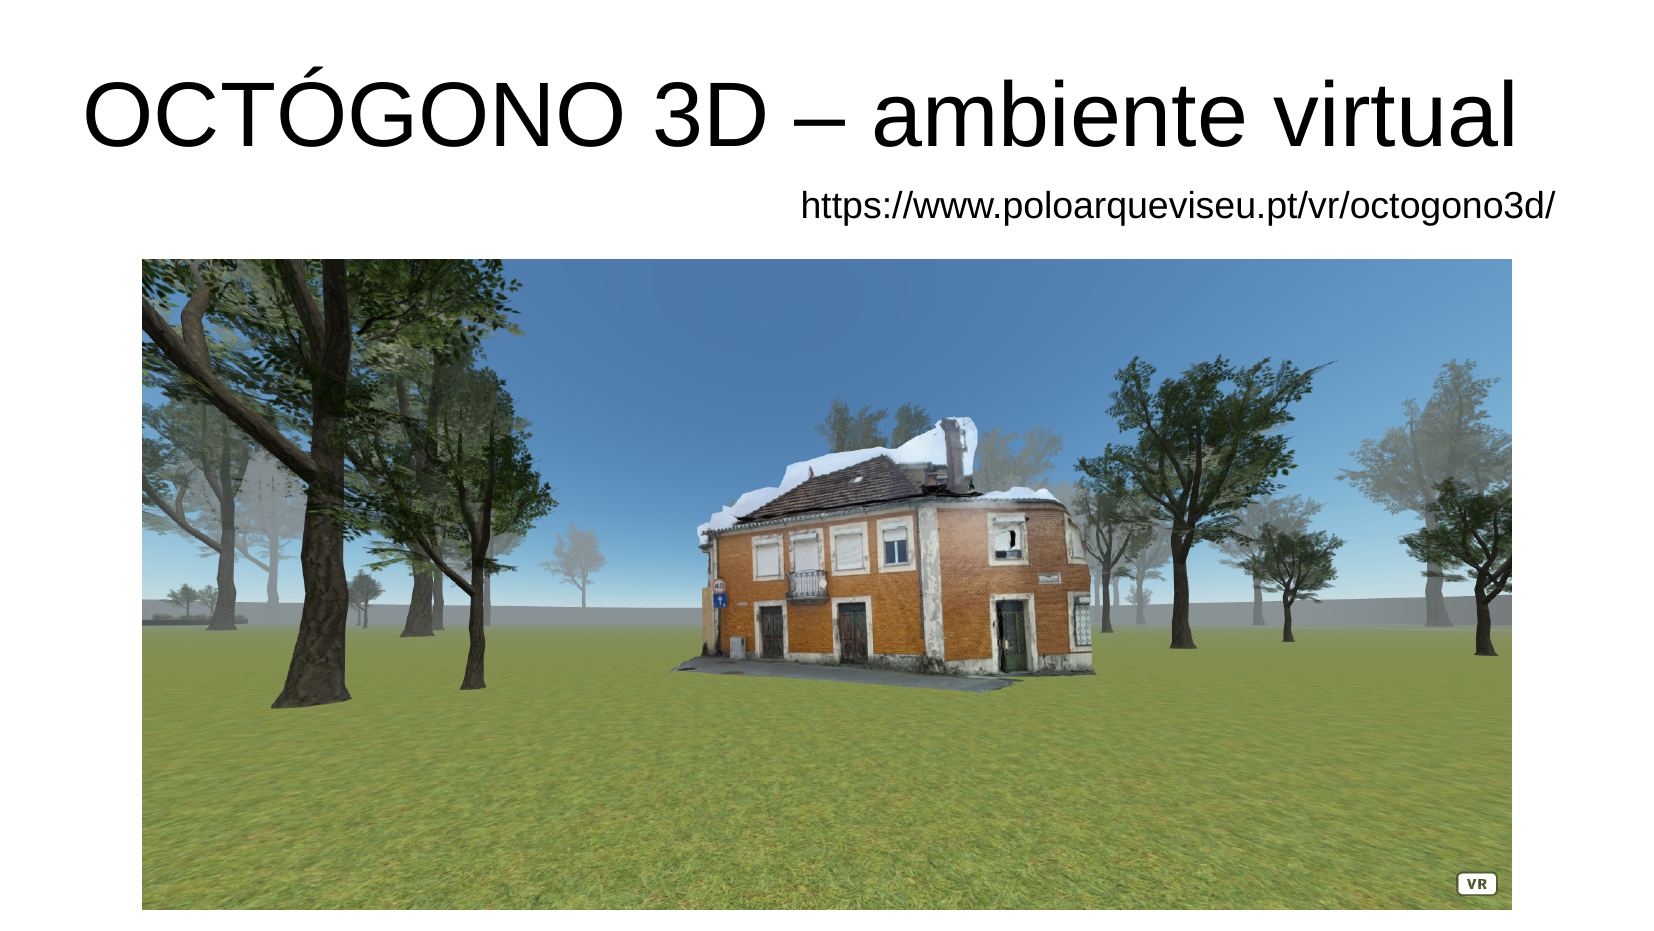

# OCTÓGONO 3D – ambiente virtual
https://www.poloarqueviseu.pt/vr/octogono3d/